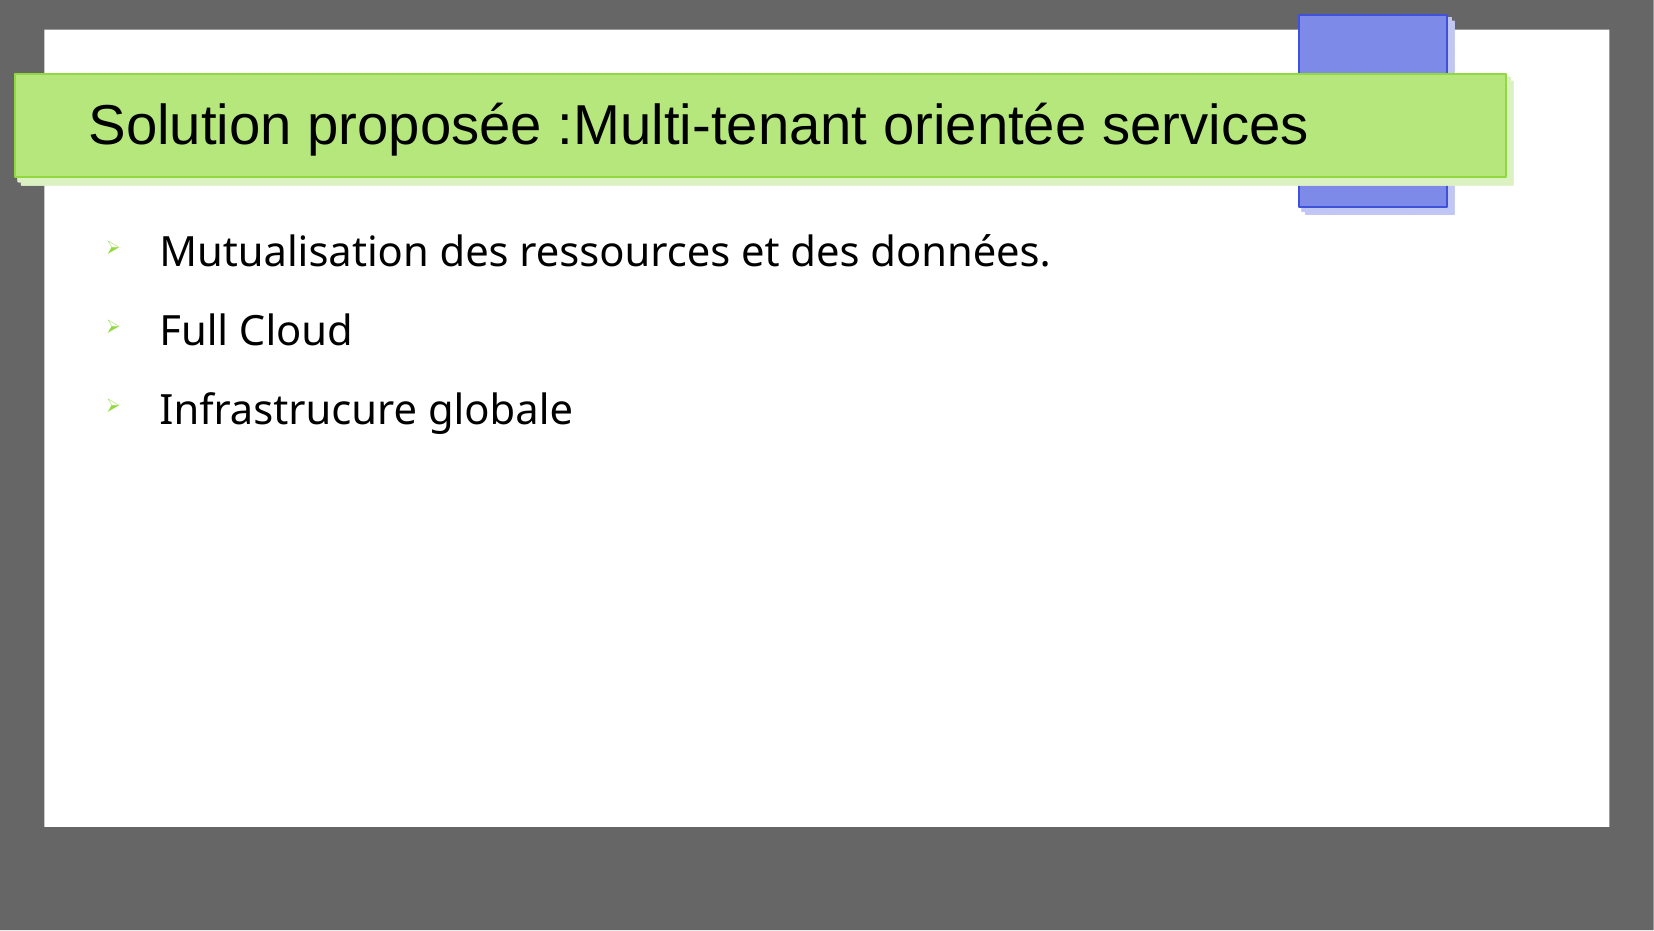

# Solution proposée :Multi-tenant orientée services
Mutualisation des ressources et des données.
Full Cloud
Infrastrucure globale